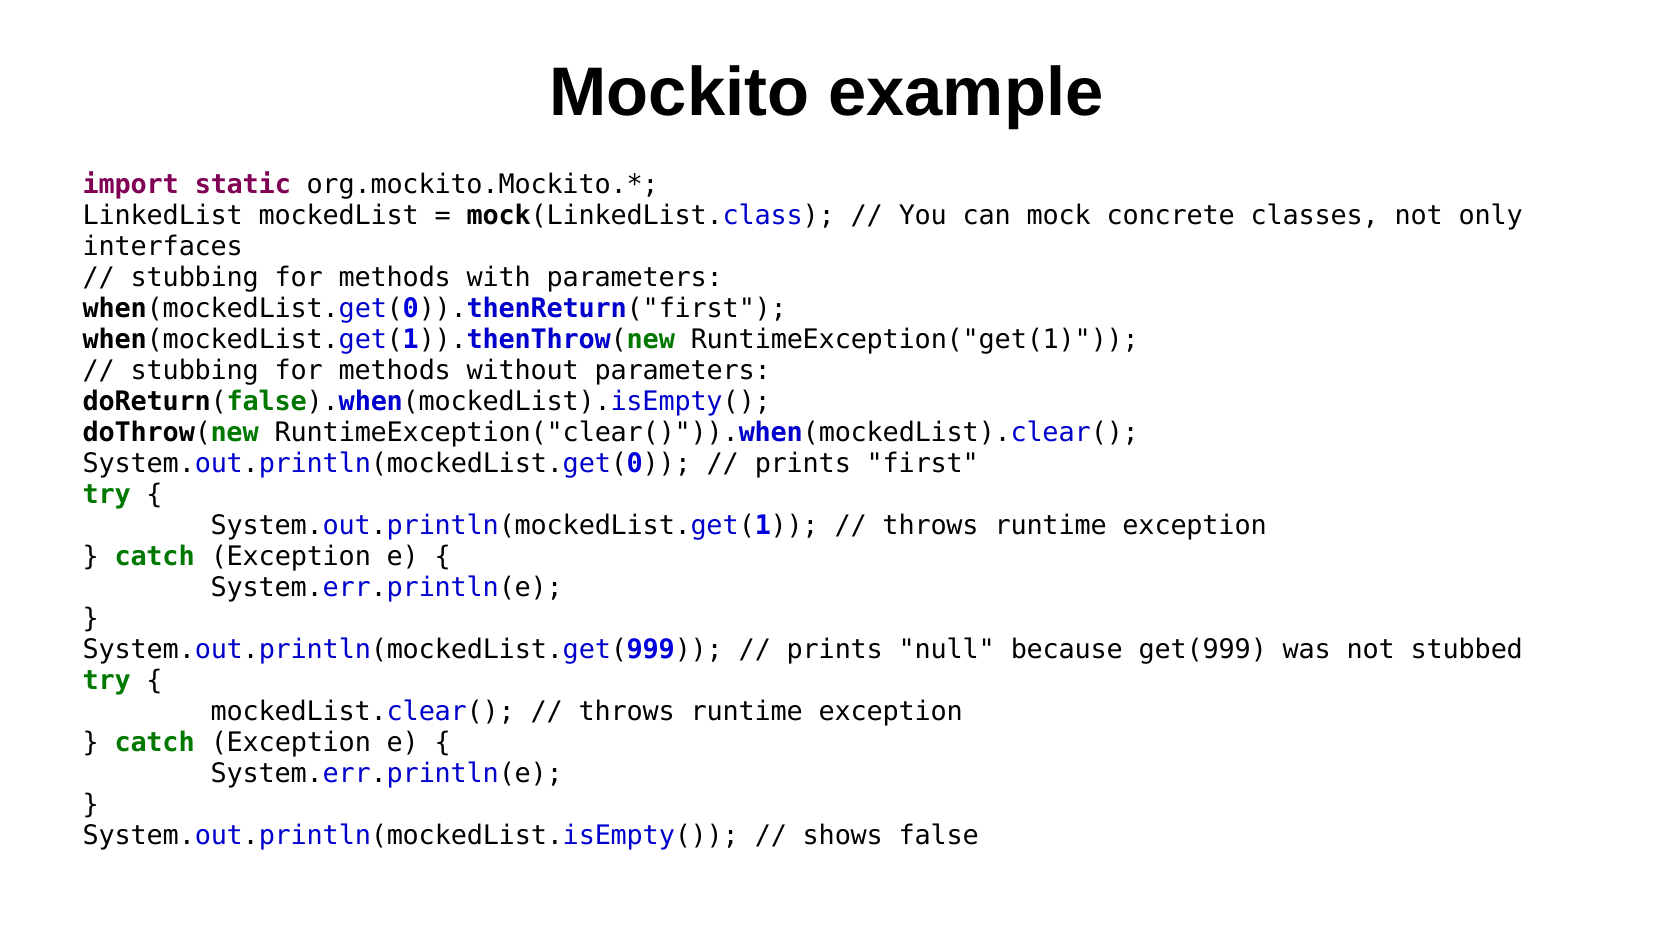

# Mockito example
import static org.mockito.Mockito.*;
LinkedList mockedList = mock(LinkedList.class); // You can mock concrete classes, not only interfaces
// stubbing for methods with parameters:
when(mockedList.get(0)).thenReturn("first");
when(mockedList.get(1)).thenThrow(new RuntimeException("get(1)"));
// stubbing for methods without parameters:
doReturn(false).when(mockedList).isEmpty();
doThrow(new RuntimeException("clear()")).when(mockedList).clear();
System.out.println(mockedList.get(0)); // prints "first"
try {
 System.out.println(mockedList.get(1)); // throws runtime exception
} catch (Exception e) {
 System.err.println(e);
}
System.out.println(mockedList.get(999)); // prints "null" because get(999) was not stubbed
try {
 mockedList.clear(); // throws runtime exception
} catch (Exception e) {
 System.err.println(e);
}
System.out.println(mockedList.isEmpty()); // shows false